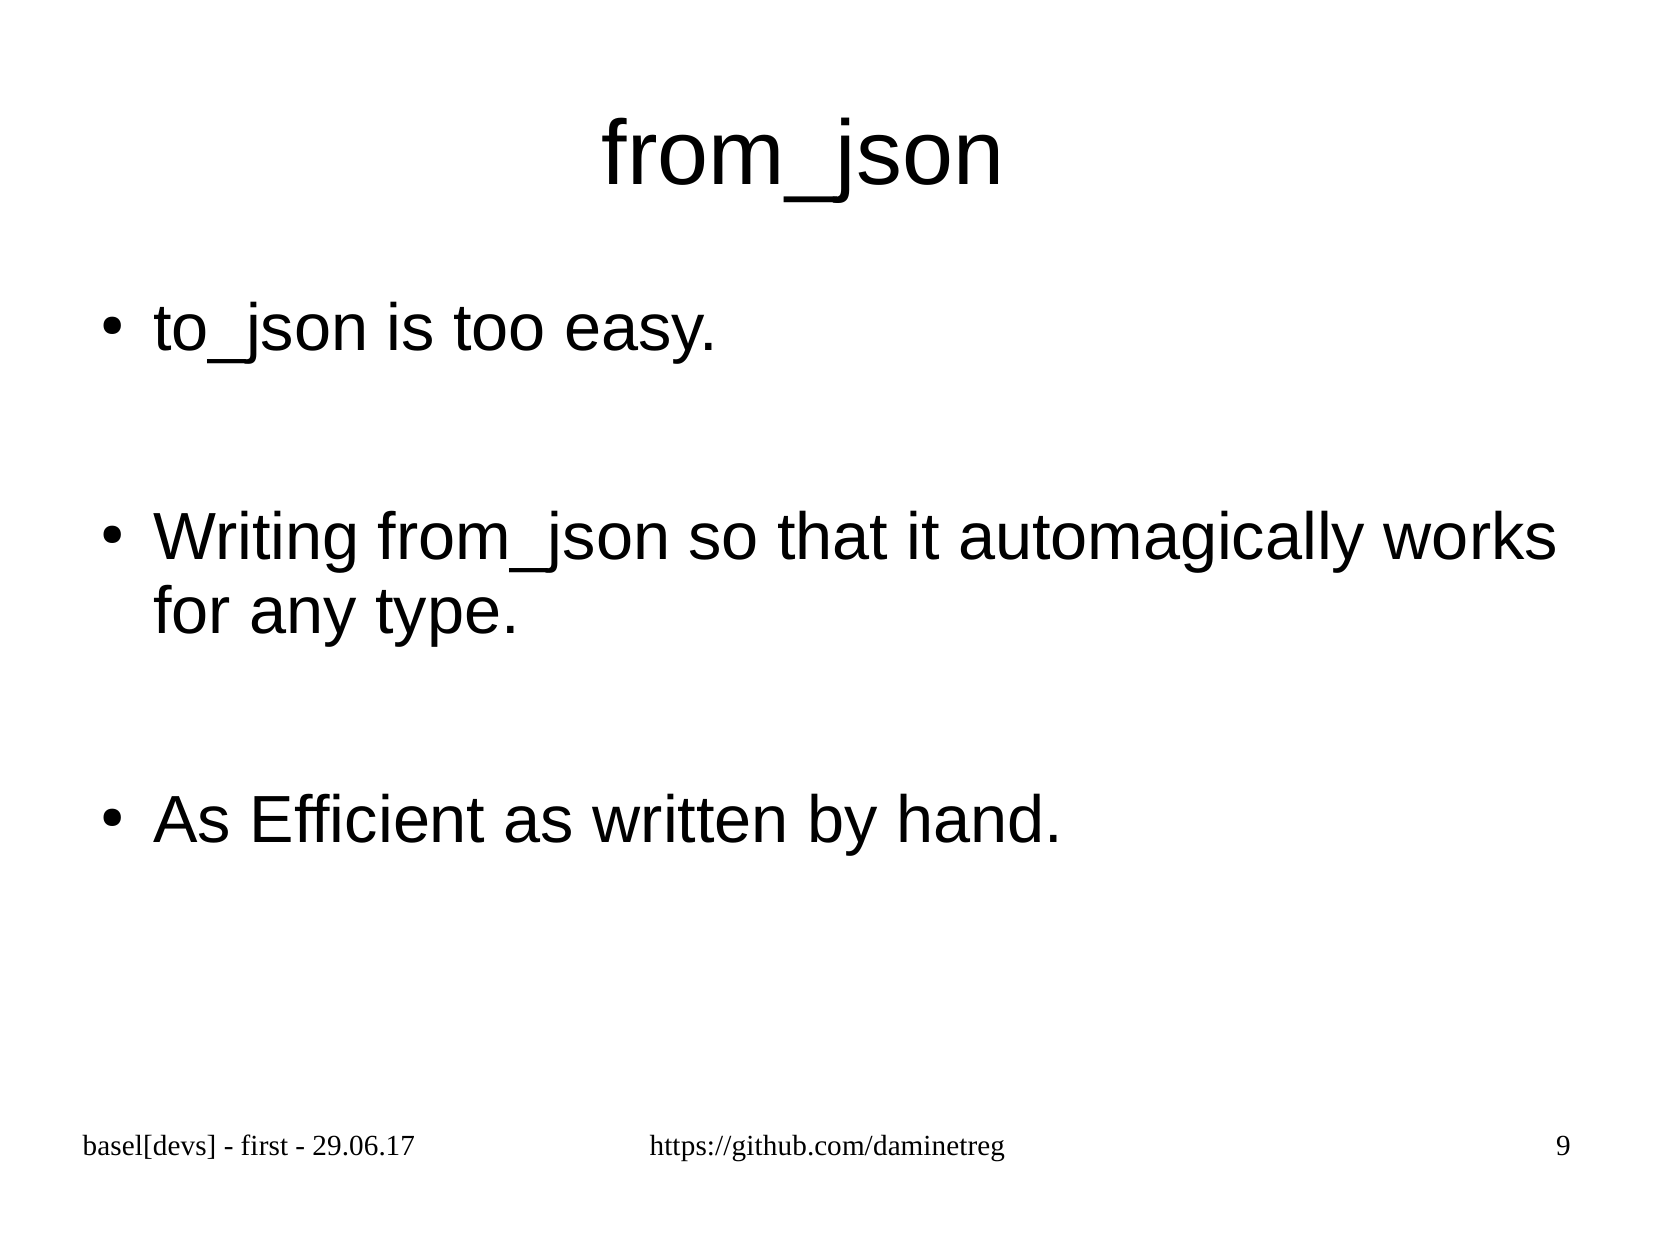

# from_json
to_json is too easy.
Writing from_json so that it automagically works for any type.
As Efficient as written by hand.
basel[devs] - first - 29.06.17
https://github.com/daminetreg
9